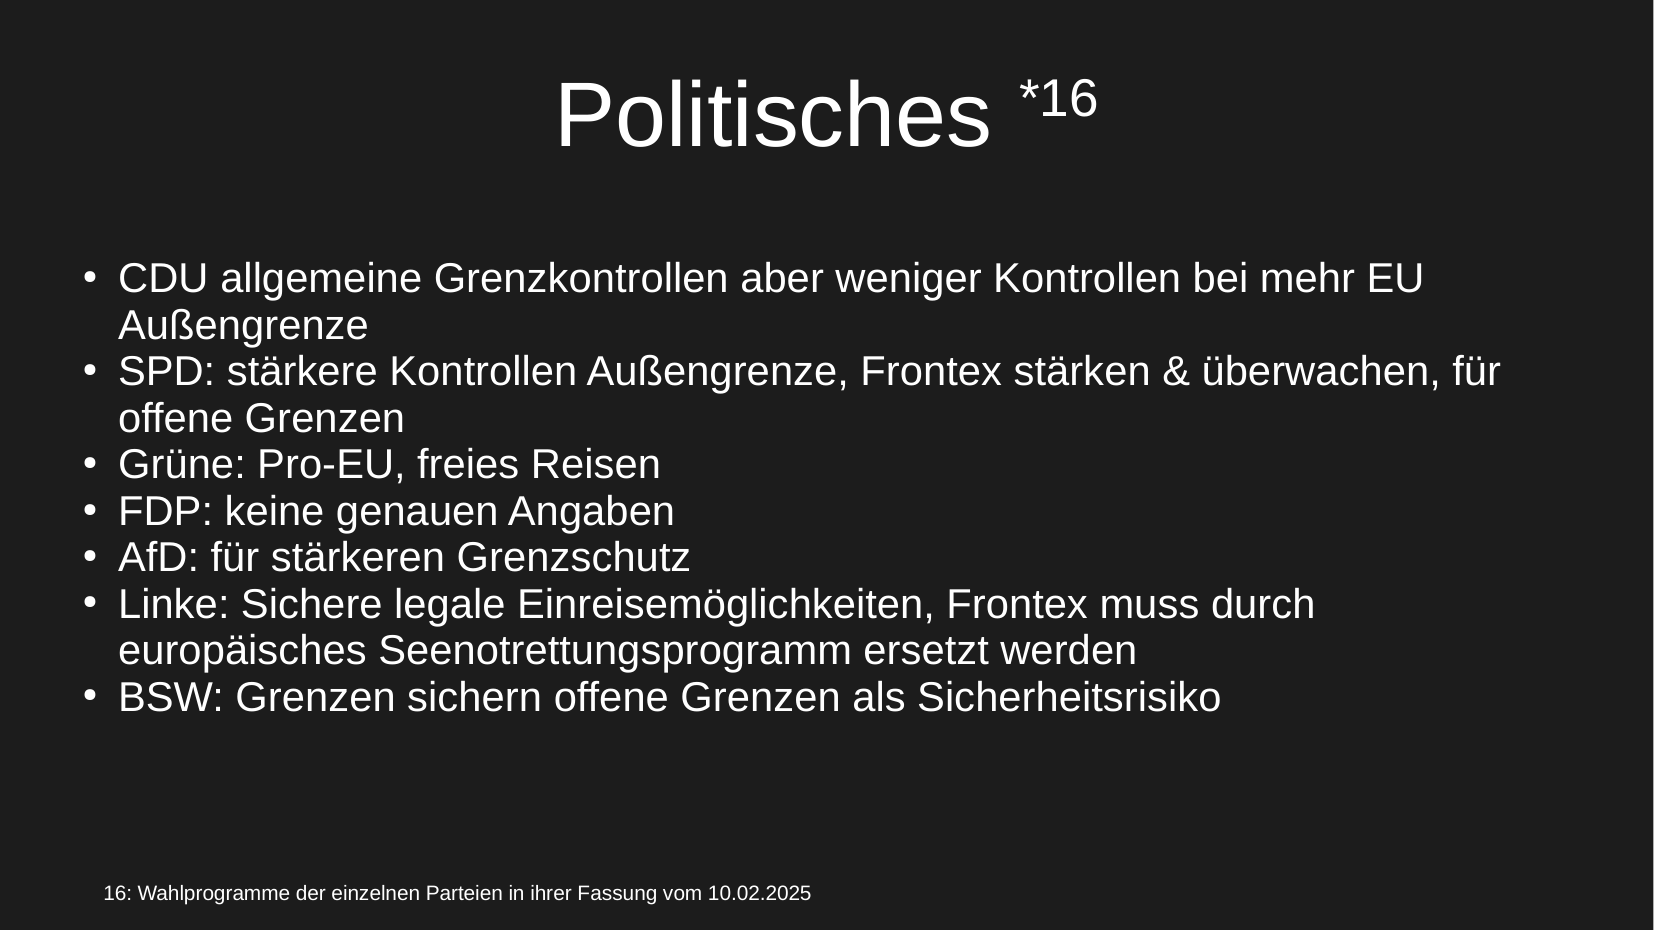

# Politisches *16
CDU allgemeine Grenzkontrollen aber weniger Kontrollen bei mehr EU Außengrenze
SPD: stärkere Kontrollen Außengrenze, Frontex stärken & überwachen, für offene Grenzen
Grüne: Pro-EU, freies Reisen
FDP: keine genauen Angaben
AfD: für stärkeren Grenzschutz
Linke: Sichere legale Einreisemöglichkeiten, Frontex muss durch europäisches Seenotrettungsprogramm ersetzt werden
BSW: Grenzen sichern offene Grenzen als Sicherheitsrisiko
16: Wahlprogramme der einzelnen Parteien in ihrer Fassung vom 10.02.2025